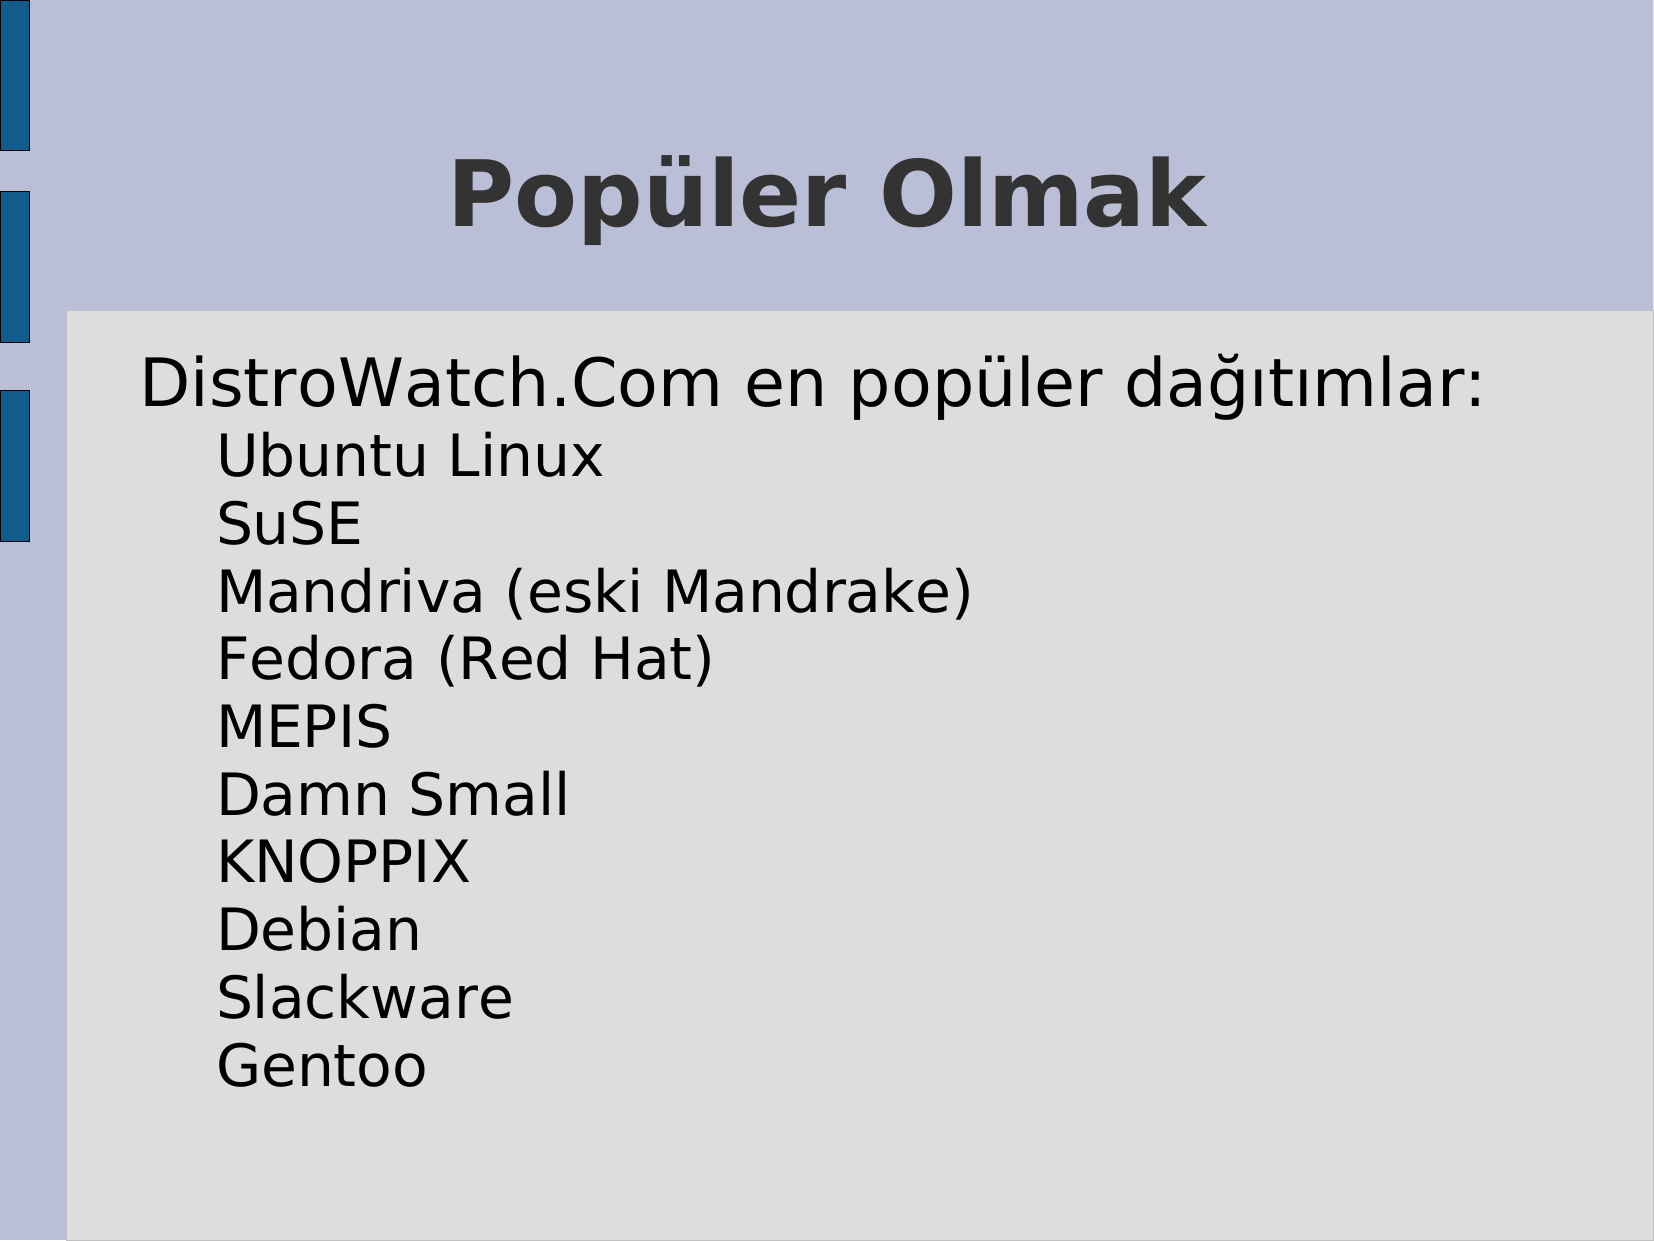

# Popüler Olmak
DistroWatch.Com en popüler dağıtımlar:
Ubuntu Linux
SuSE
Mandriva (eski Mandrake)
Fedora (Red Hat)
MEPIS
Damn Small
KNOPPIX
Debian
Slackware
Gentoo